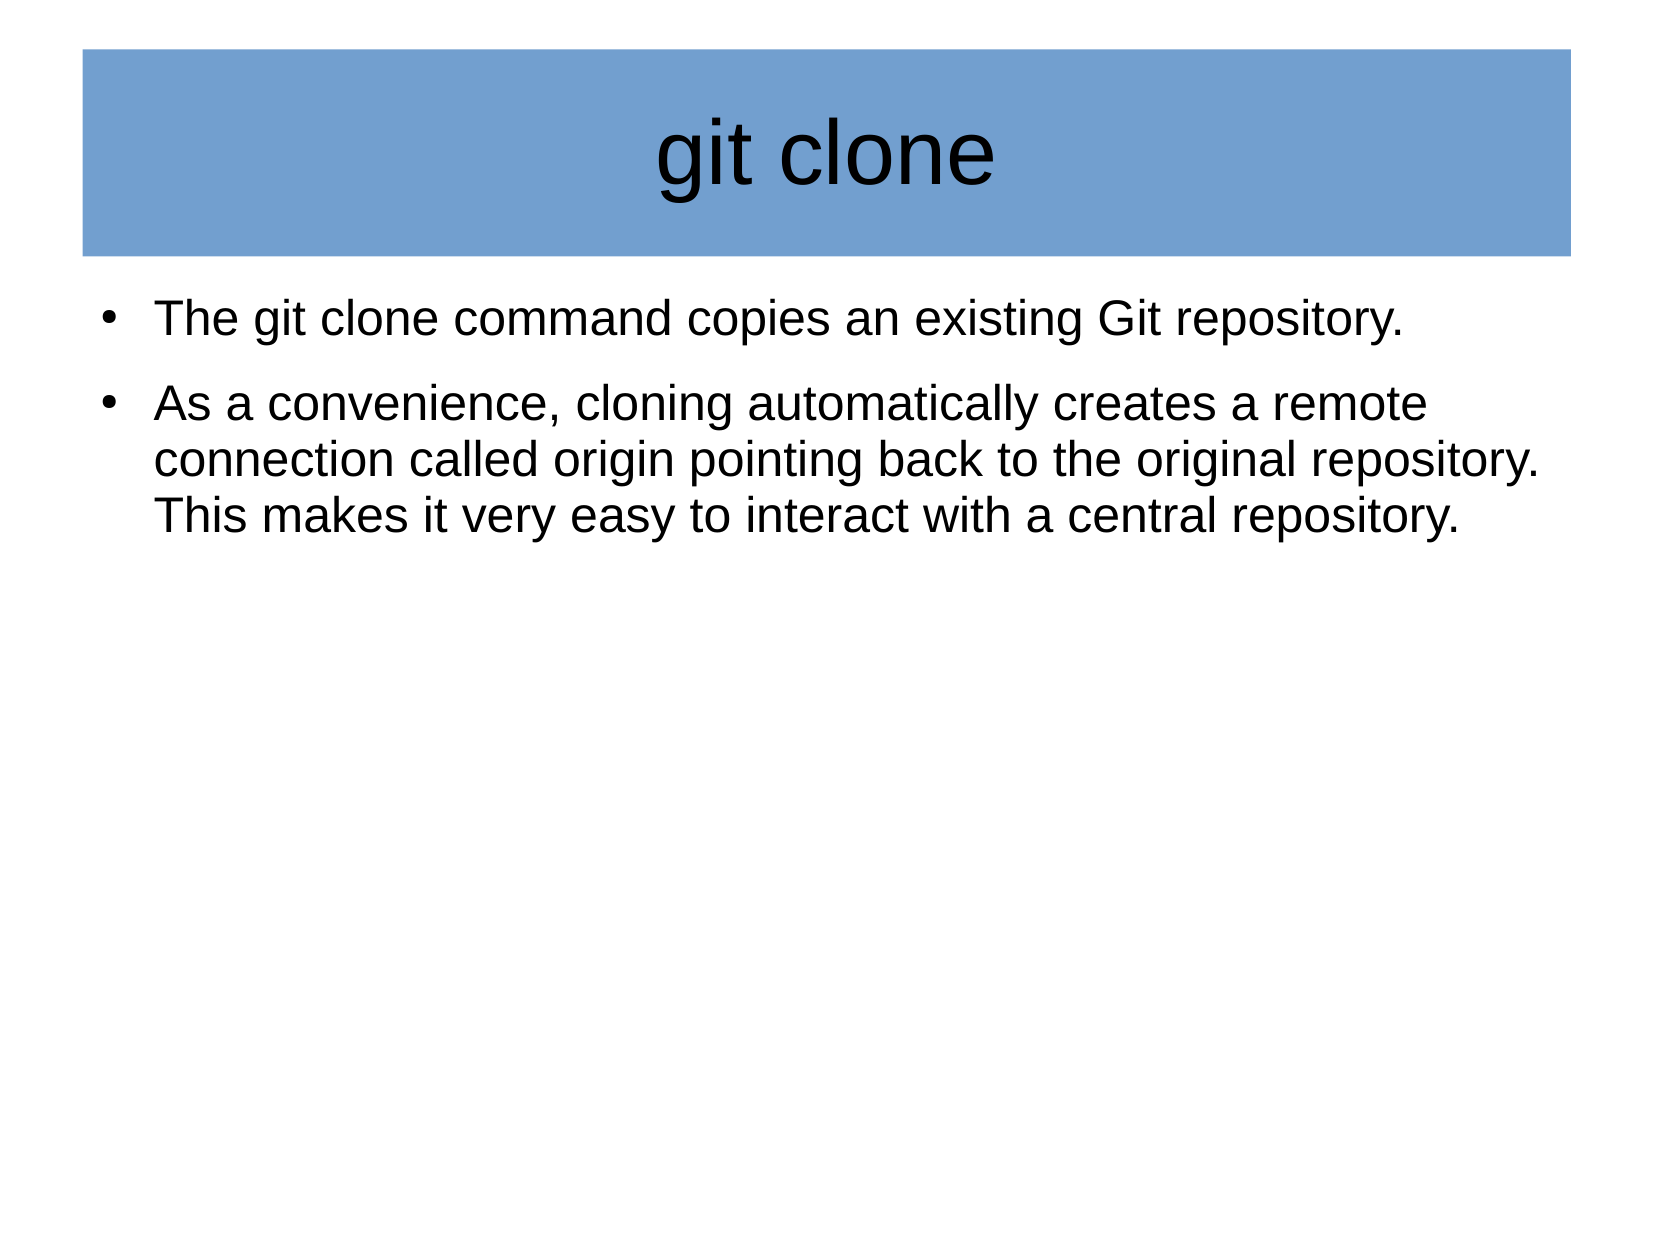

# git clone
The git clone command copies an existing Git repository.
As a convenience, cloning automatically creates a remote connection called origin pointing back to the original repository. This makes it very easy to interact with a central repository.